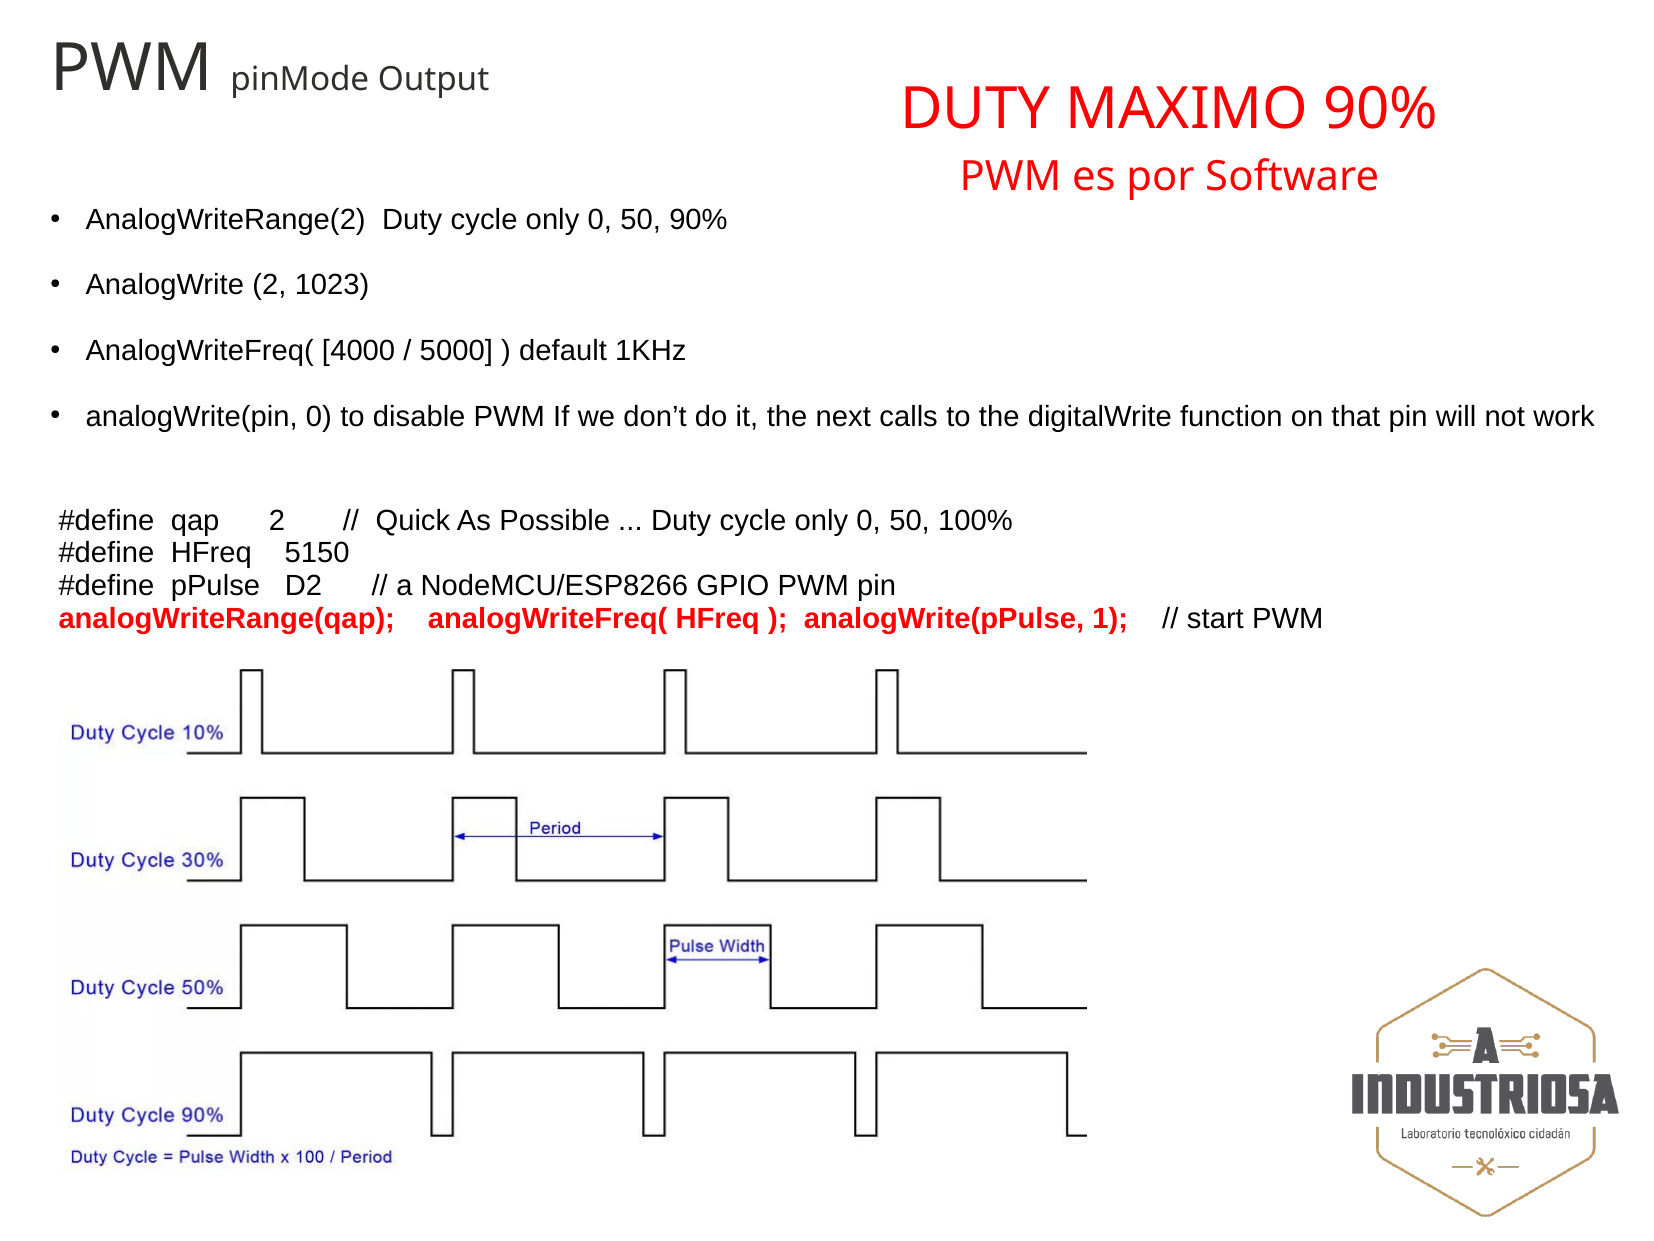

PWM pinMode Output
DUTY MAXIMO 90%
PWM es por Software
AnalogWriteRange(2) Duty cycle only 0, 50, 90%
AnalogWrite (2, 1023)
AnalogWriteFreq( [4000 / 5000] ) default 1KHz
analogWrite(pin, 0) to disable PWM If we don’t do it, the next calls to the digitalWrite function on that pin will not work
#define qap 2 // Quick As Possible ... Duty cycle only 0, 50, 100%
#define HFreq 5150
#define pPulse D2 // a NodeMCU/ESP8266 GPIO PWM pin
analogWriteRange(qap); analogWriteFreq( HFreq ); analogWrite(pPulse, 1); // start PWM